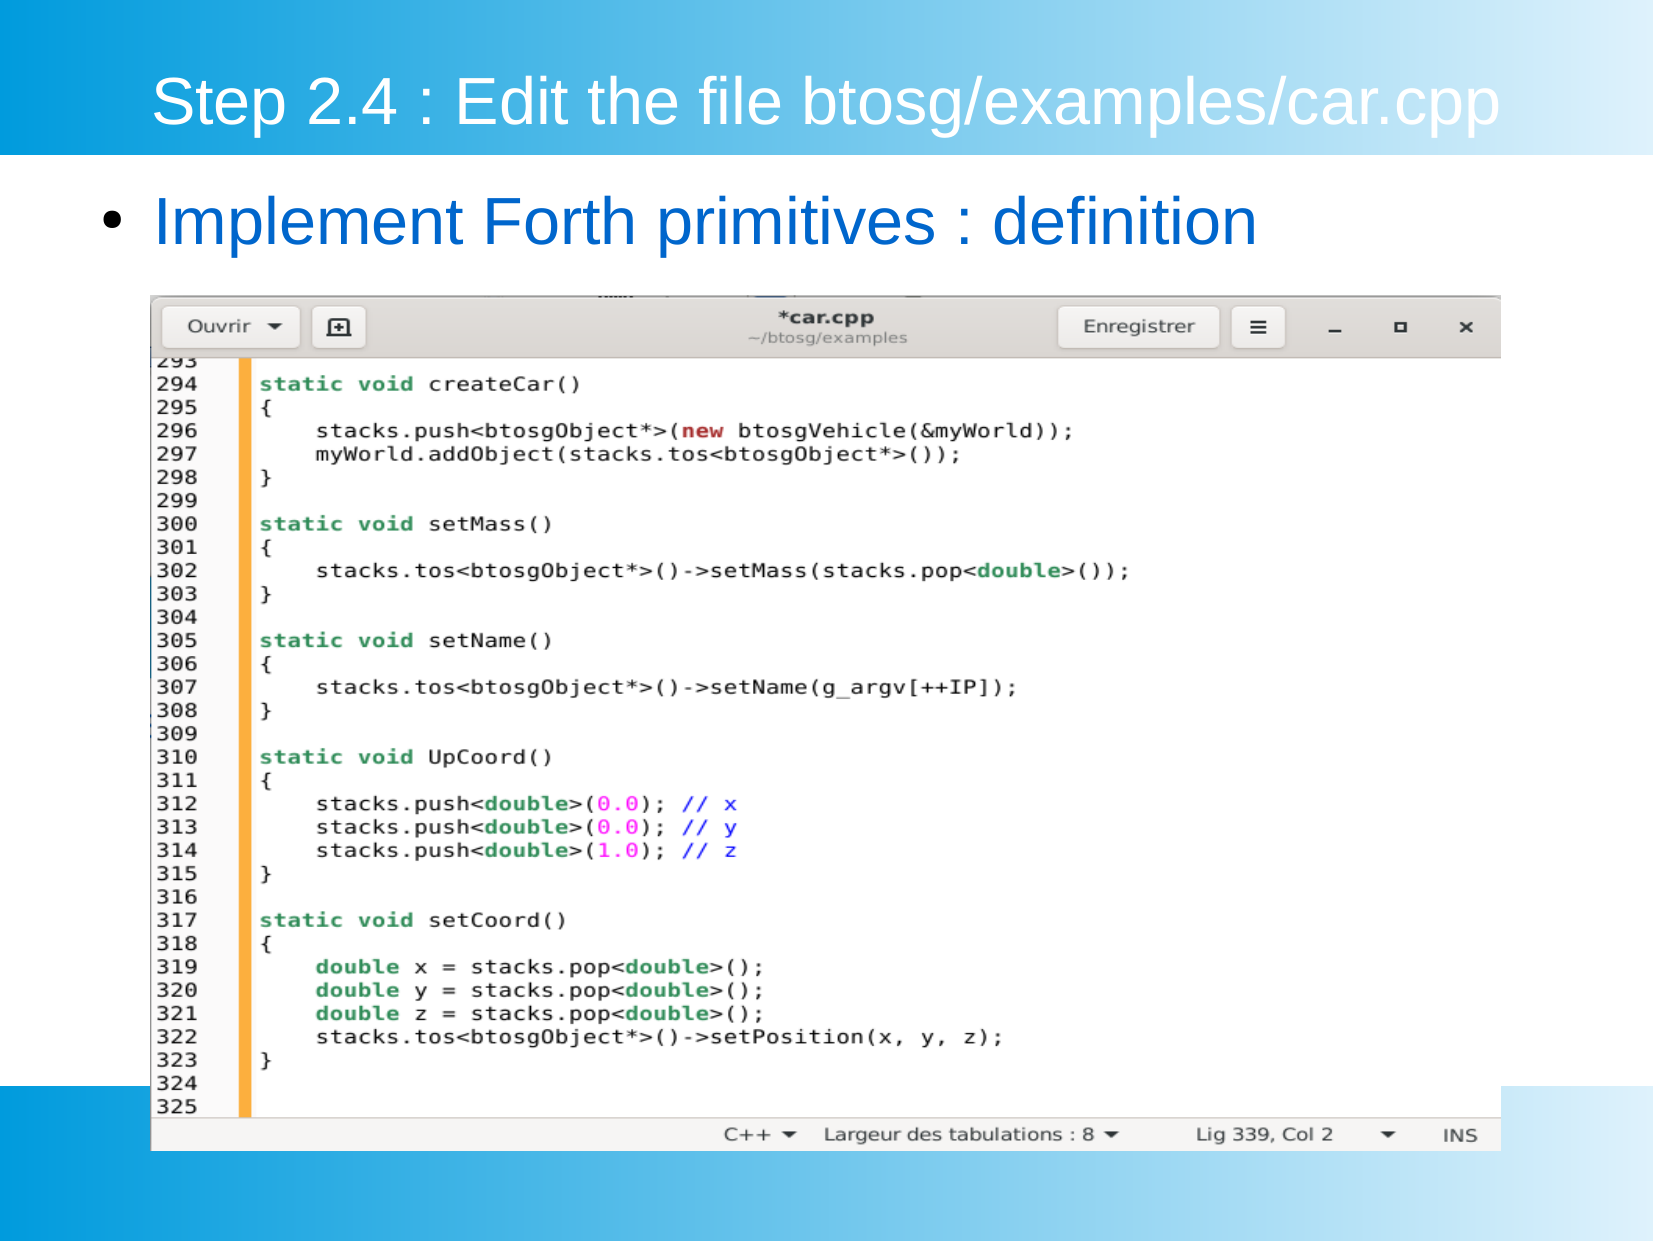

# Step 2.4 : Edit the file btosg/examples/car.cpp
Implement Forth primitives : definition